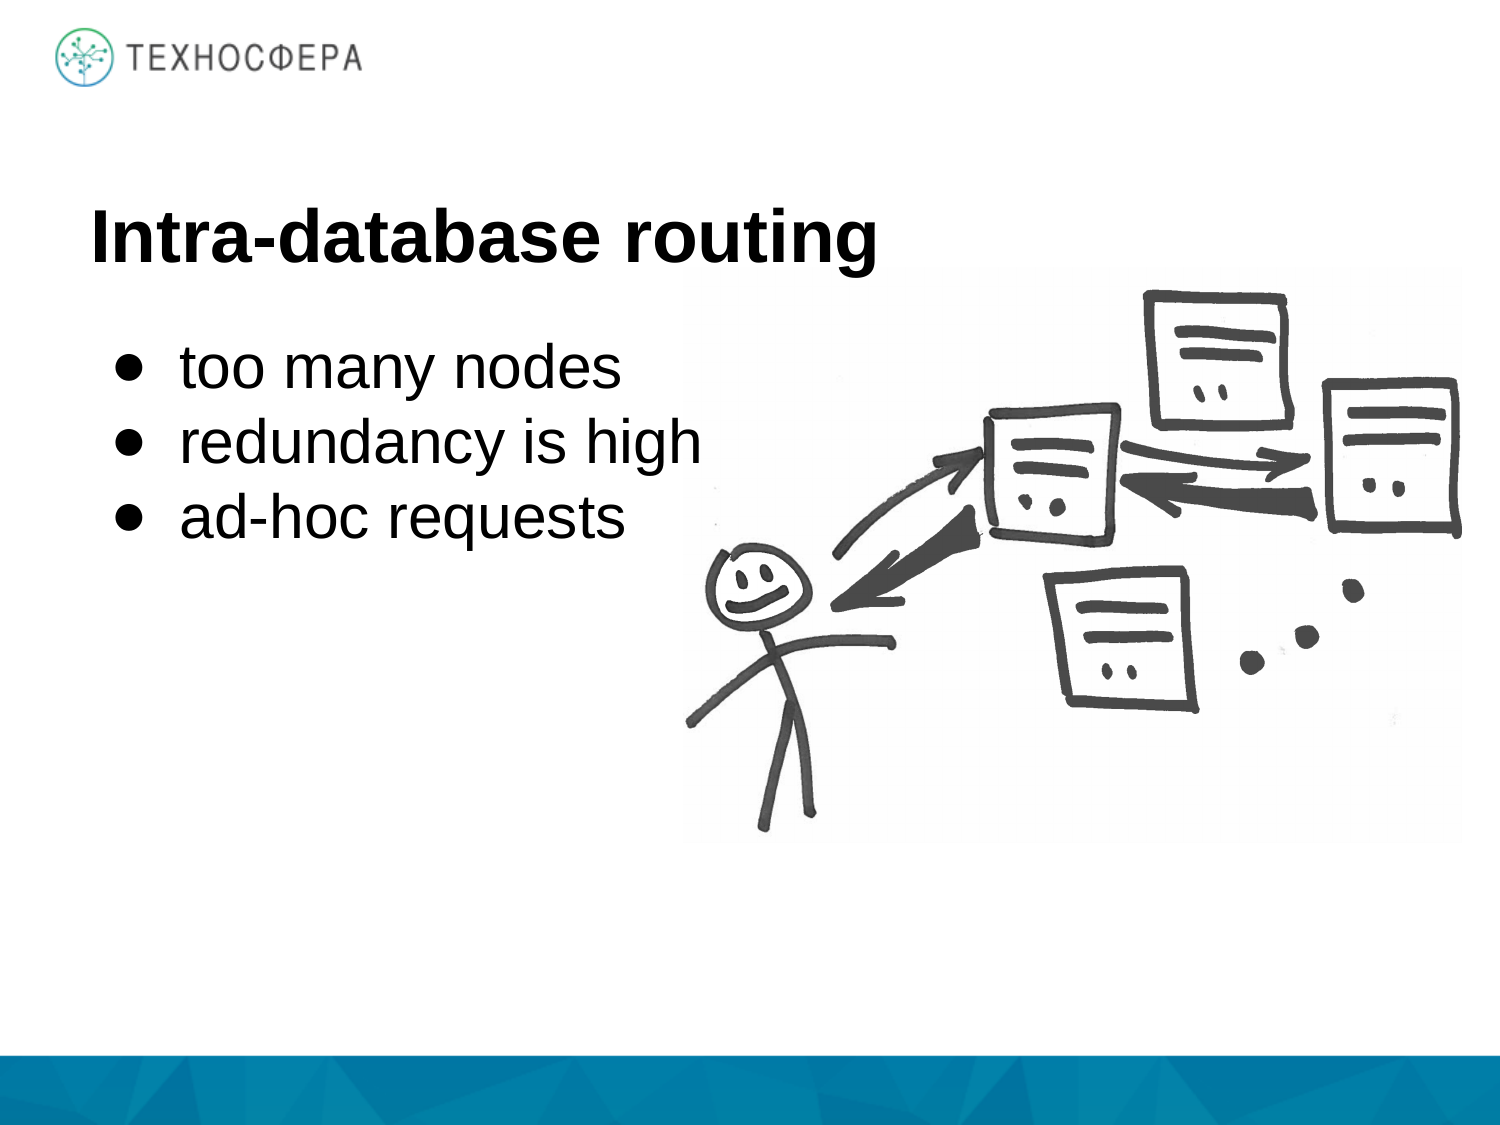

# Intra-database routing
too many nodes
redundancy is high
ad-hoc requests